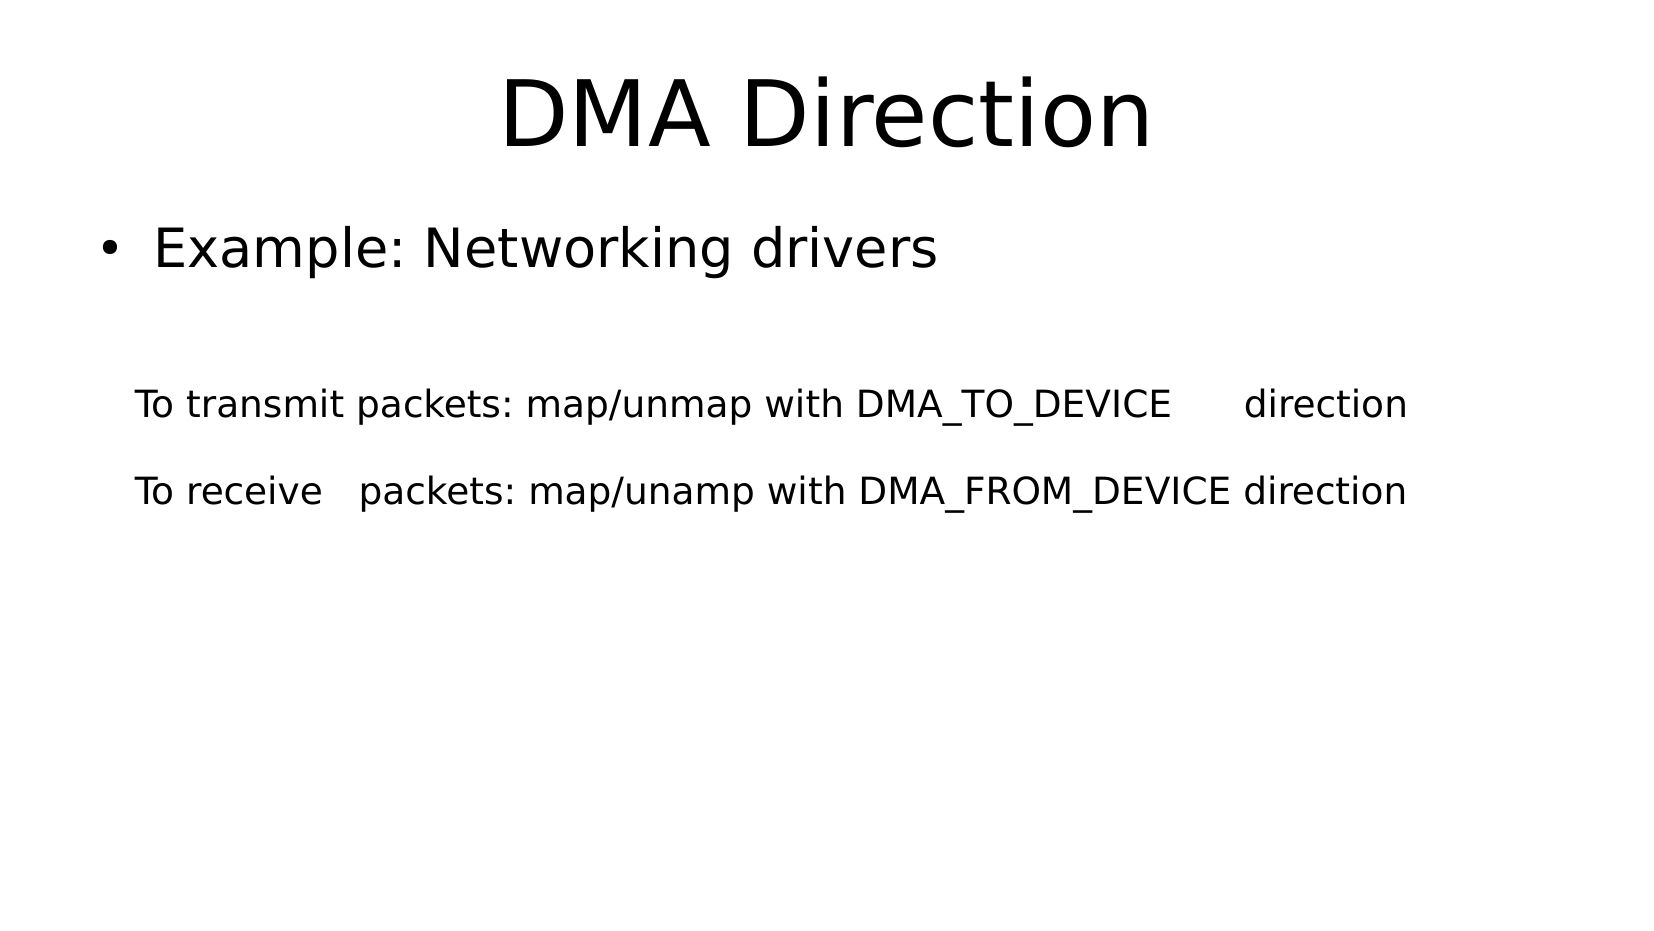

# DMA Direction
Example: Networking drivers
To transmit packets: map/unmap with DMA_TO_DEVICE direction
To receive packets: map/unamp with DMA_FROM_DEVICE direction